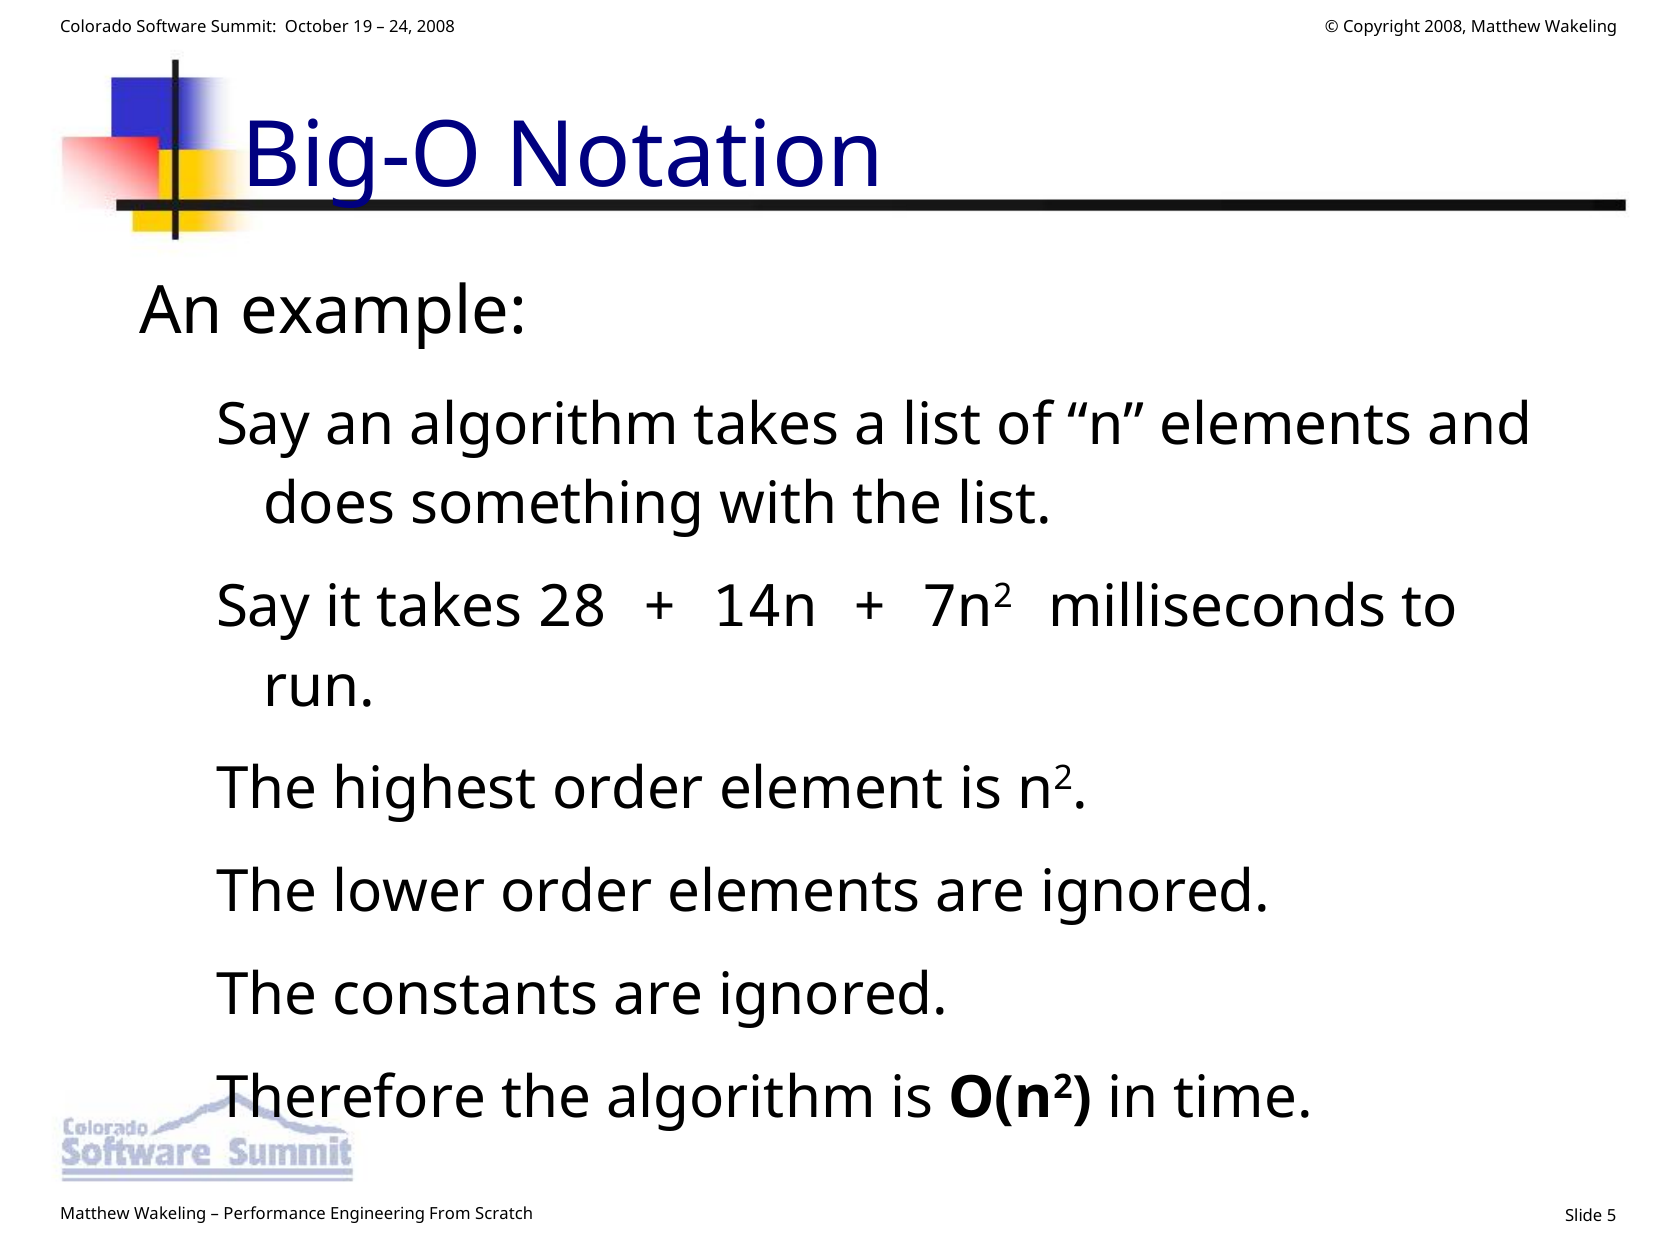

# Big-O Notation
An example:
Say an algorithm takes a list of “n” elements and does something with the list.
Say it takes 28 + 14n + 7n2 milliseconds to run.
The highest order element is n2.
The lower order elements are ignored.
The constants are ignored.
Therefore the algorithm is O(n2) in time.